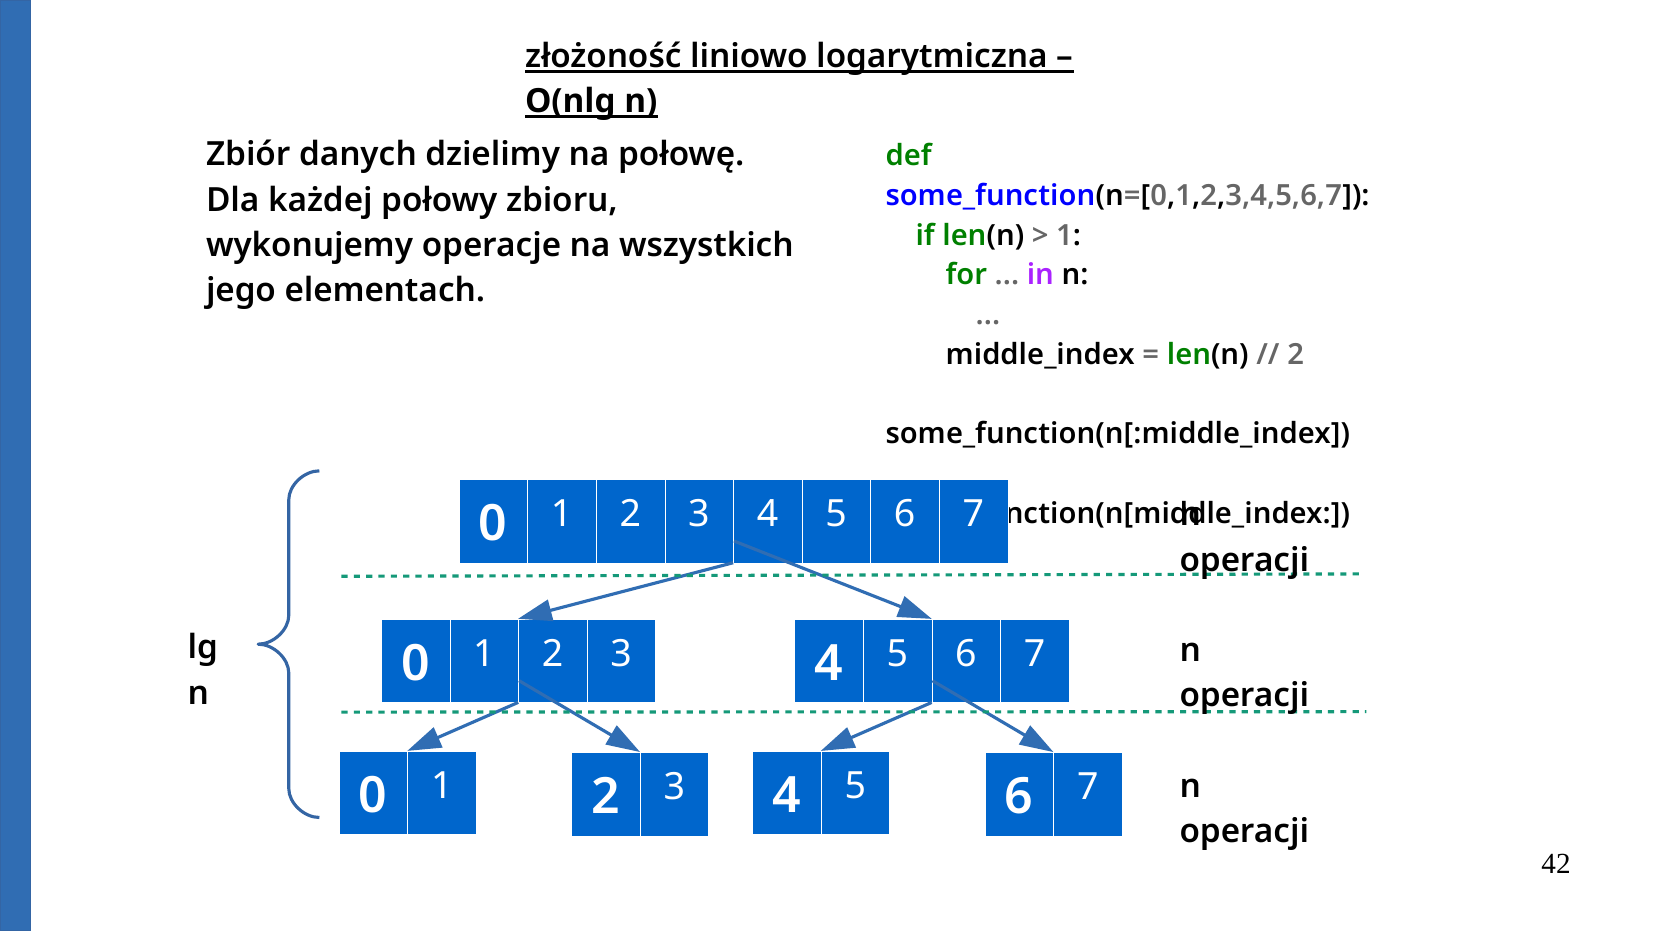

złożoność liniowo logarytmiczna – O(nlg n)
Zbiór danych dzielimy na połowę.
Dla każdej połowy zbioru, wykonujemy operacje na wszystkich jego elementach.
def some_function(n=[0,1,2,3,4,5,6,7]):
 if len(n) > 1:
 for ... in n:
 ...
 middle_index = len(n) // 2
 some_function(n[:middle_index])
 some_function(n[middle_index:])
| 0 | 1 | 2 | 3 | 4 | 5 | 6 | 7 |
| --- | --- | --- | --- | --- | --- | --- | --- |
n operacji
lg n
| 0 | 1 | 2 | 3 |
| --- | --- | --- | --- |
| 4 | 5 | 6 | 7 |
| --- | --- | --- | --- |
n operacji
| 0 | 1 |
| --- | --- |
| 4 | 5 |
| --- | --- |
| 2 | 3 |
| --- | --- |
| 6 | 7 |
| --- | --- |
n operacji
42